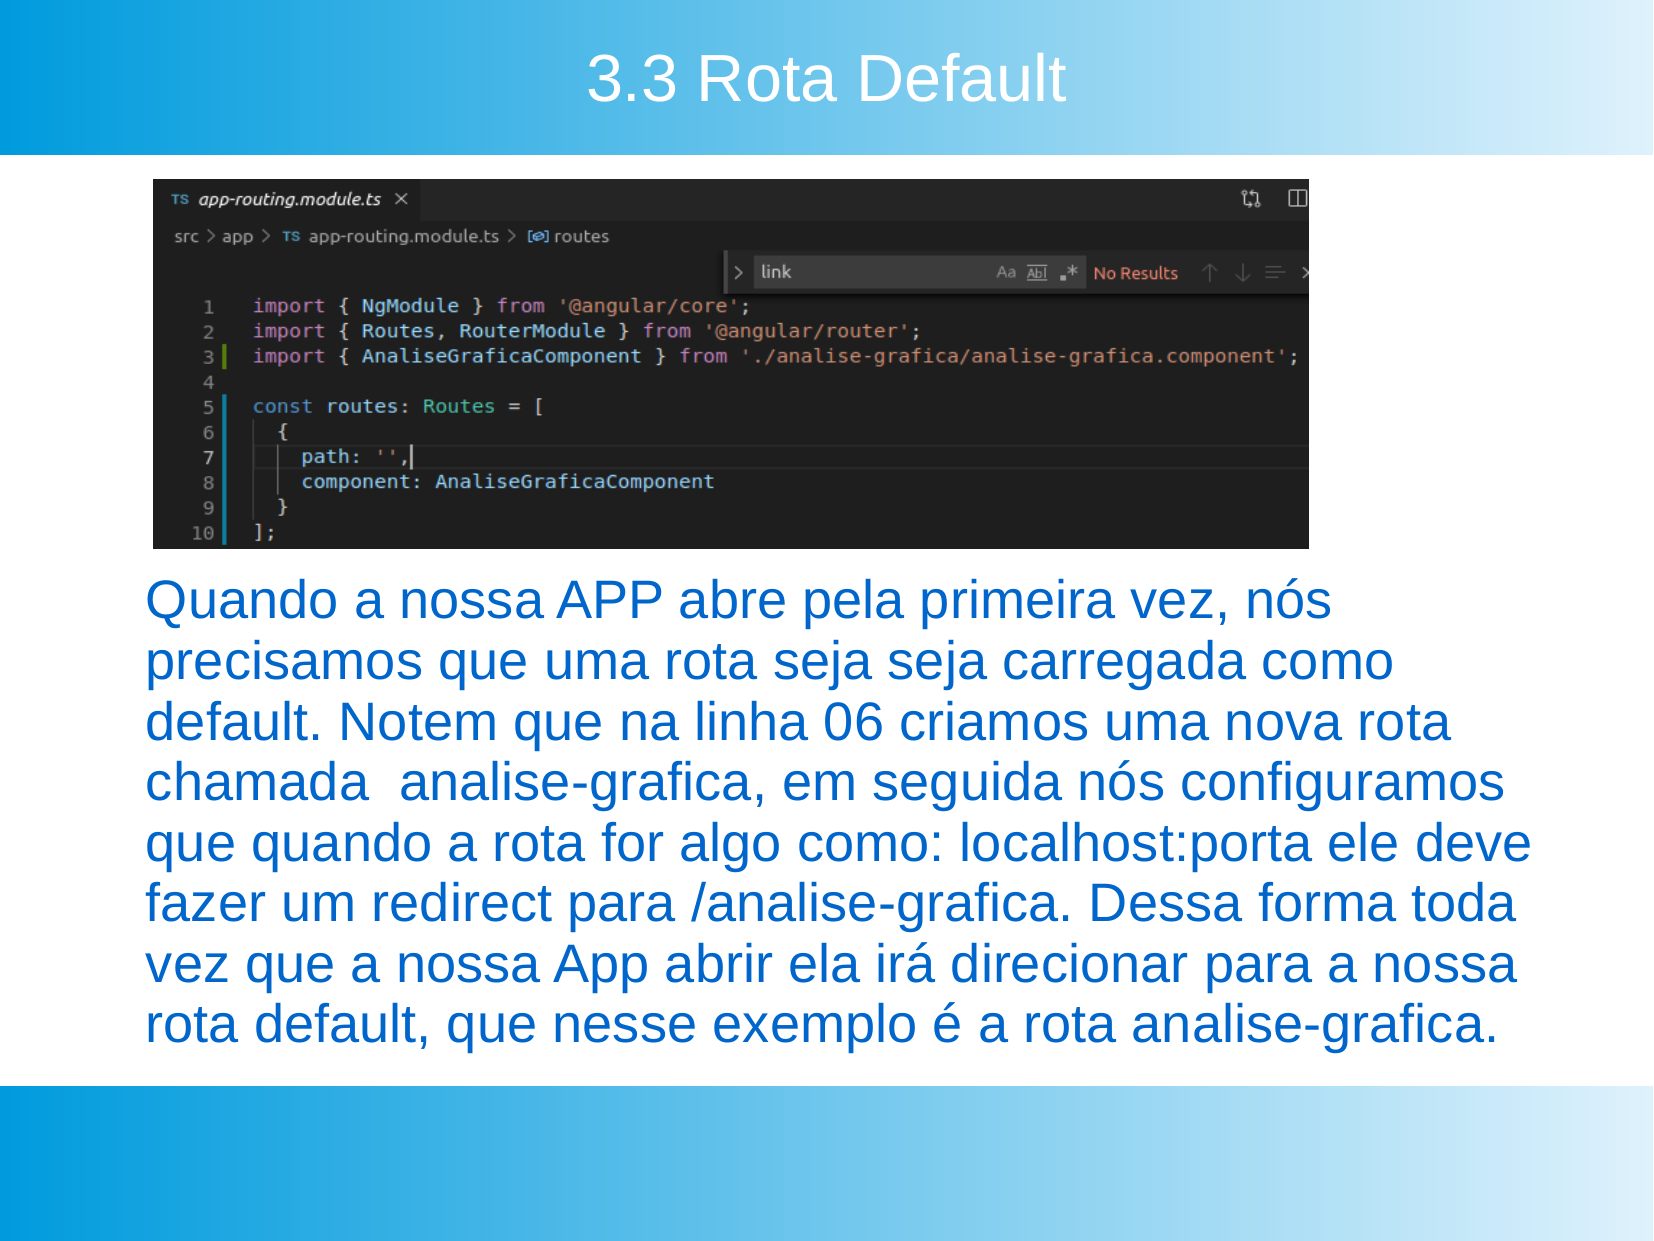

# 3.3 Rota Default
Quando a nossa APP abre pela primeira vez, nós precisamos que uma rota seja seja carregada como default. Notem que na linha 06 criamos uma nova rota chamada analise-grafica, em seguida nós configuramos que quando a rota for algo como: localhost:porta ele deve fazer um redirect para /analise-grafica. Dessa forma toda vez que a nossa App abrir ela irá direcionar para a nossa rota default, que nesse exemplo é a rota analise-grafica.